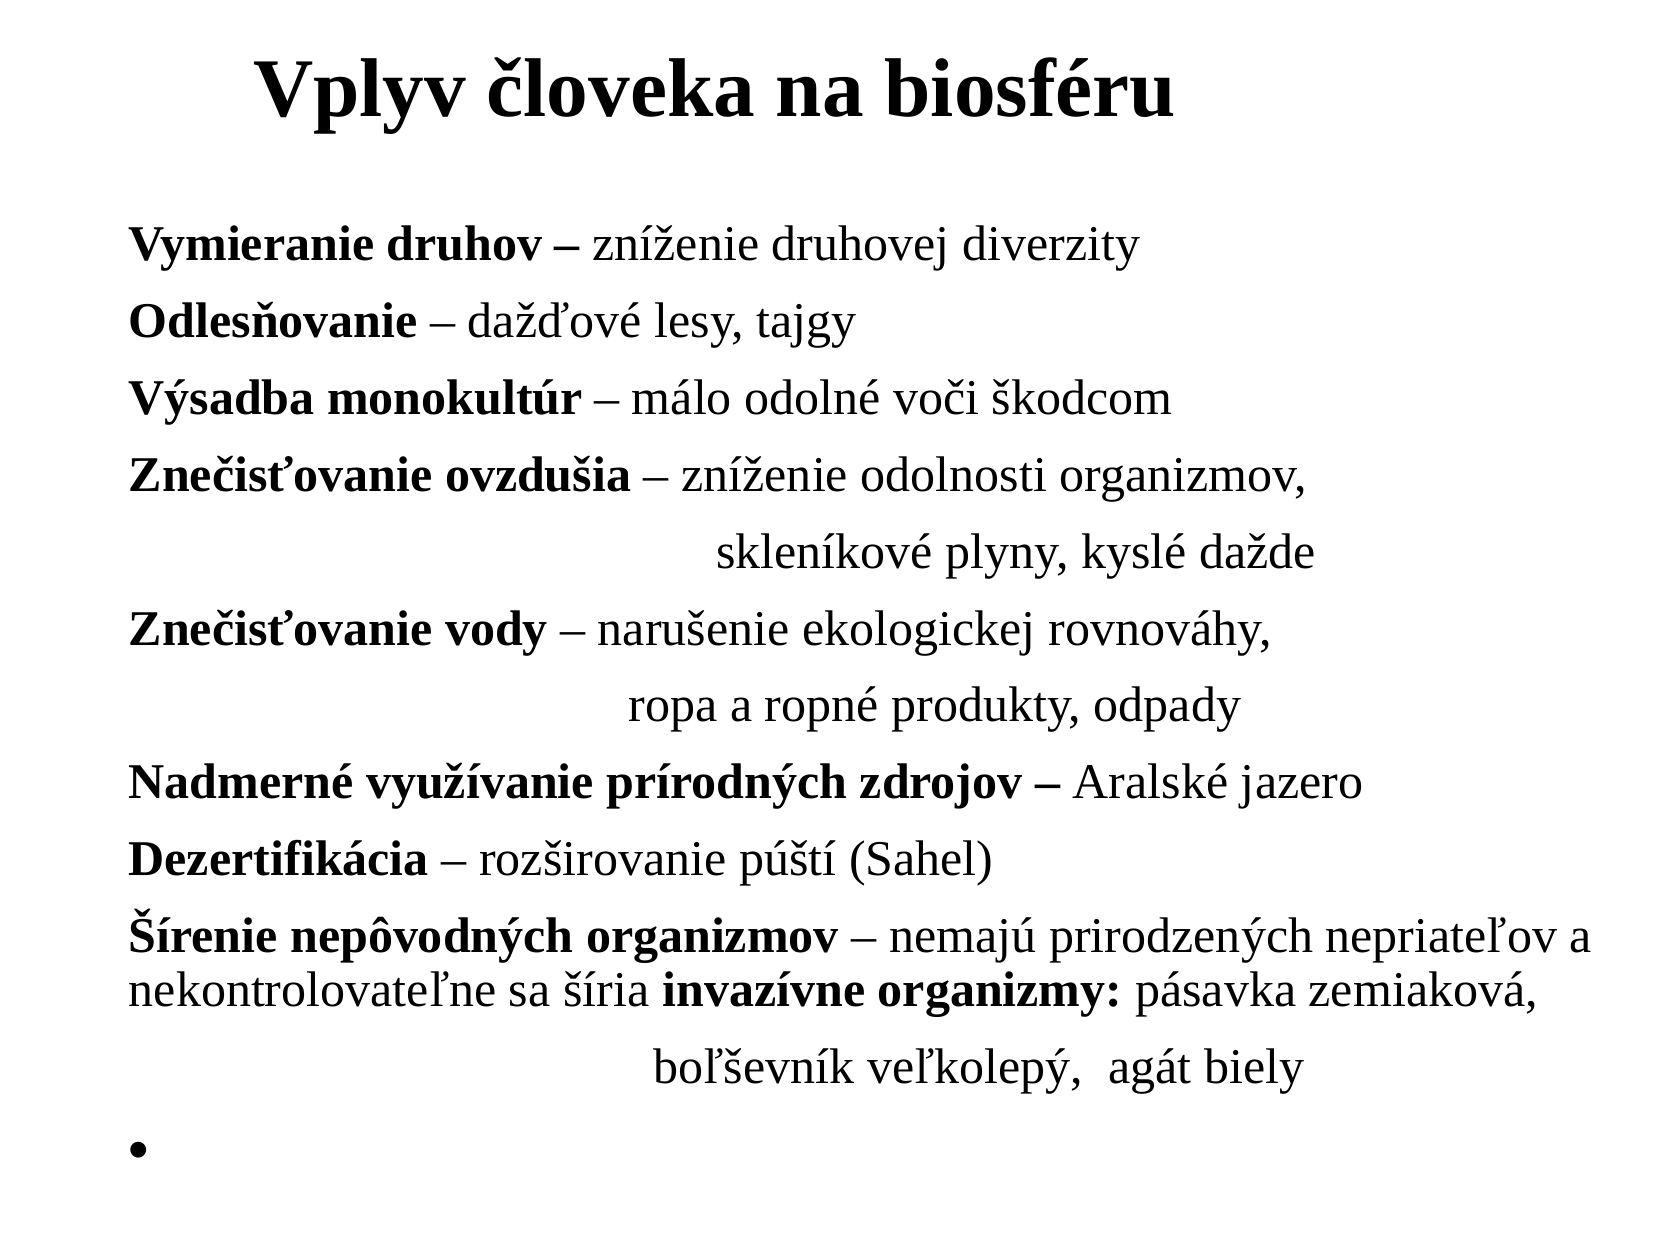

# Vplyv človeka na biosféru
Vymieranie druhov – zníženie druhovej diverzity
Odlesňovanie – dažďové lesy, tajgy
Výsadba monokultúr – málo odolné voči škodcom
Znečisťovanie ovzdušia – zníženie odolnosti organizmov,
 skleníkové plyny, kyslé dažde
Znečisťovanie vody – narušenie ekologickej rovnováhy,
 ropa a ropné produkty, odpady
Nadmerné využívanie prírodných zdrojov – Aralské jazero
Dezertifikácia – rozširovanie púští (Sahel)
Šírenie nepôvodných organizmov – nemajú prirodzených nepriateľov a nekontrolovateľne sa šíria invazívne organizmy: pásavka zemiaková,
 boľševník veľkolepý, agát biely